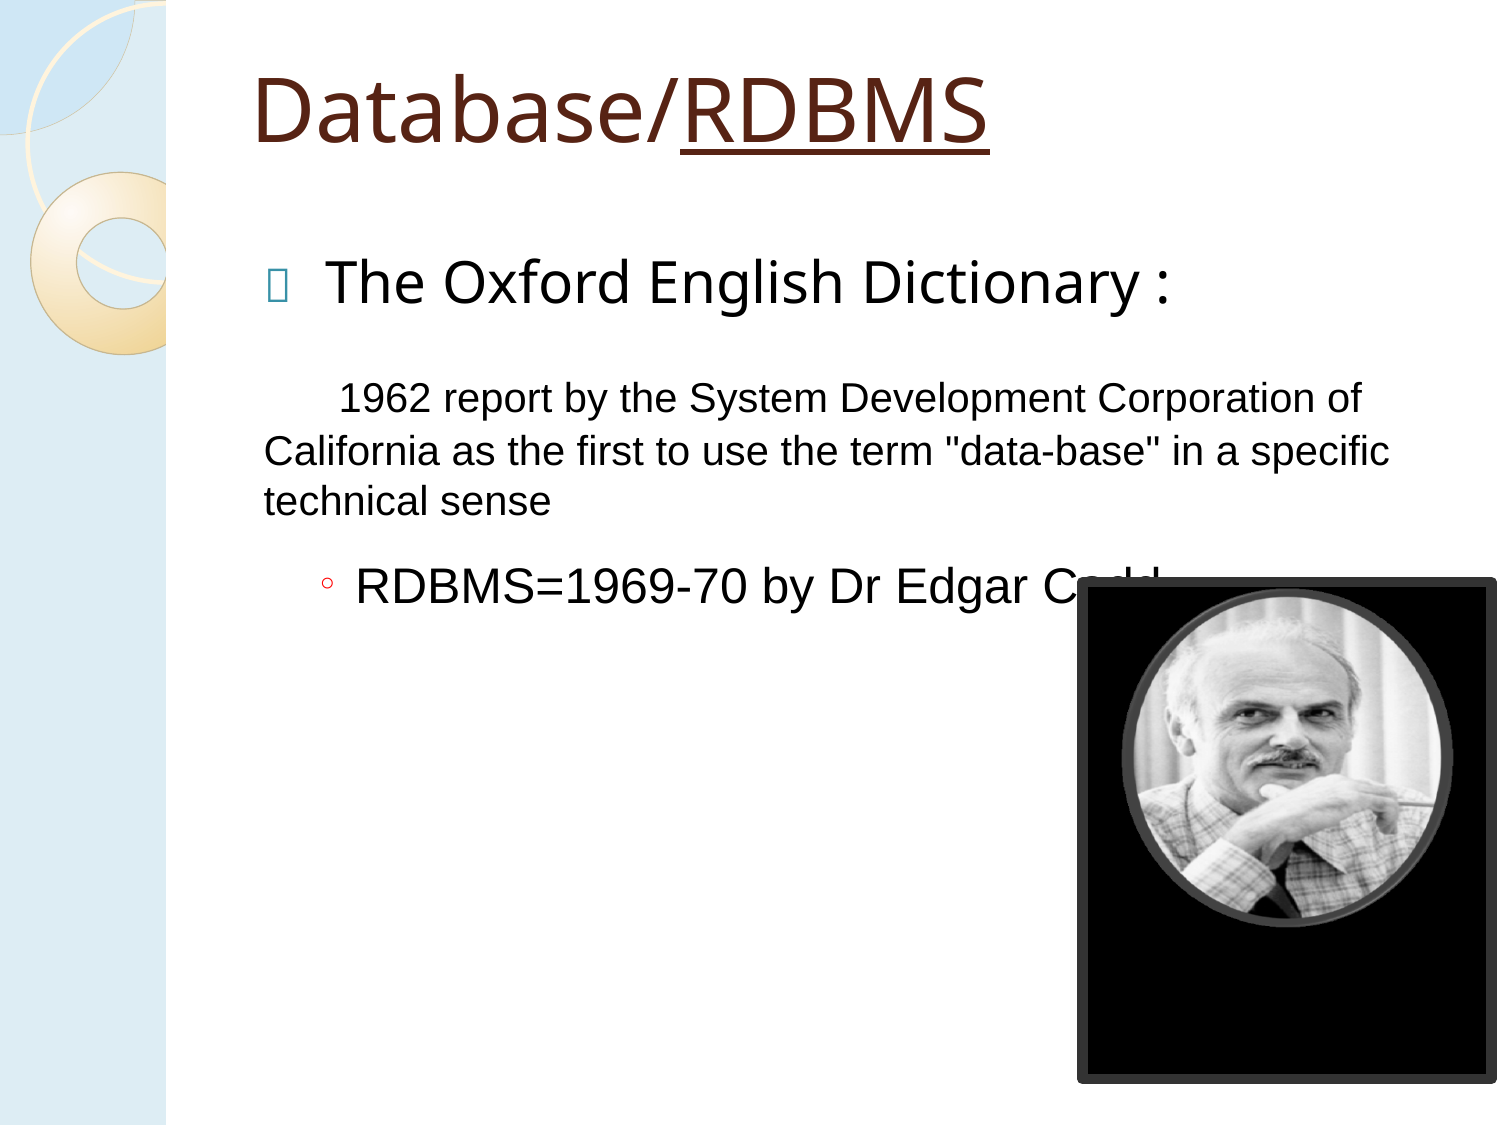

# Database/RDBMS
 The Oxford English Dictionary :
	1962 report by the System Development Corporation of California as the first to use the term "data-base" in a specific technical sense
RDBMS=1969-70 by Dr Edgar Codd